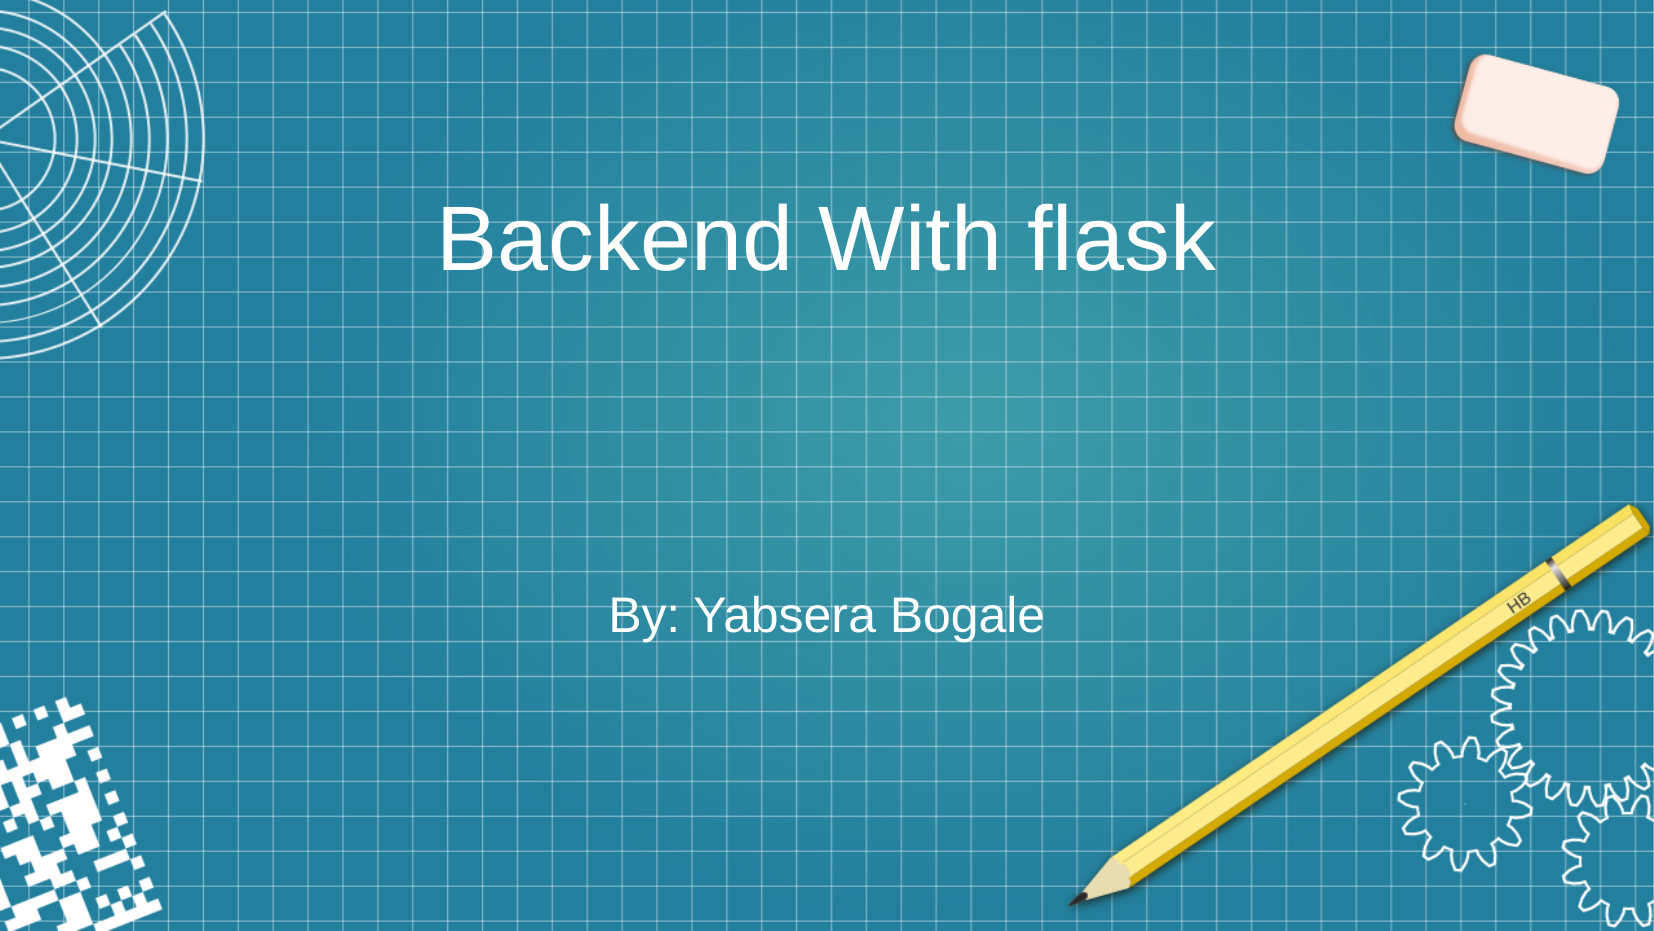

# Backend With flask
By: Yabsera Bogale